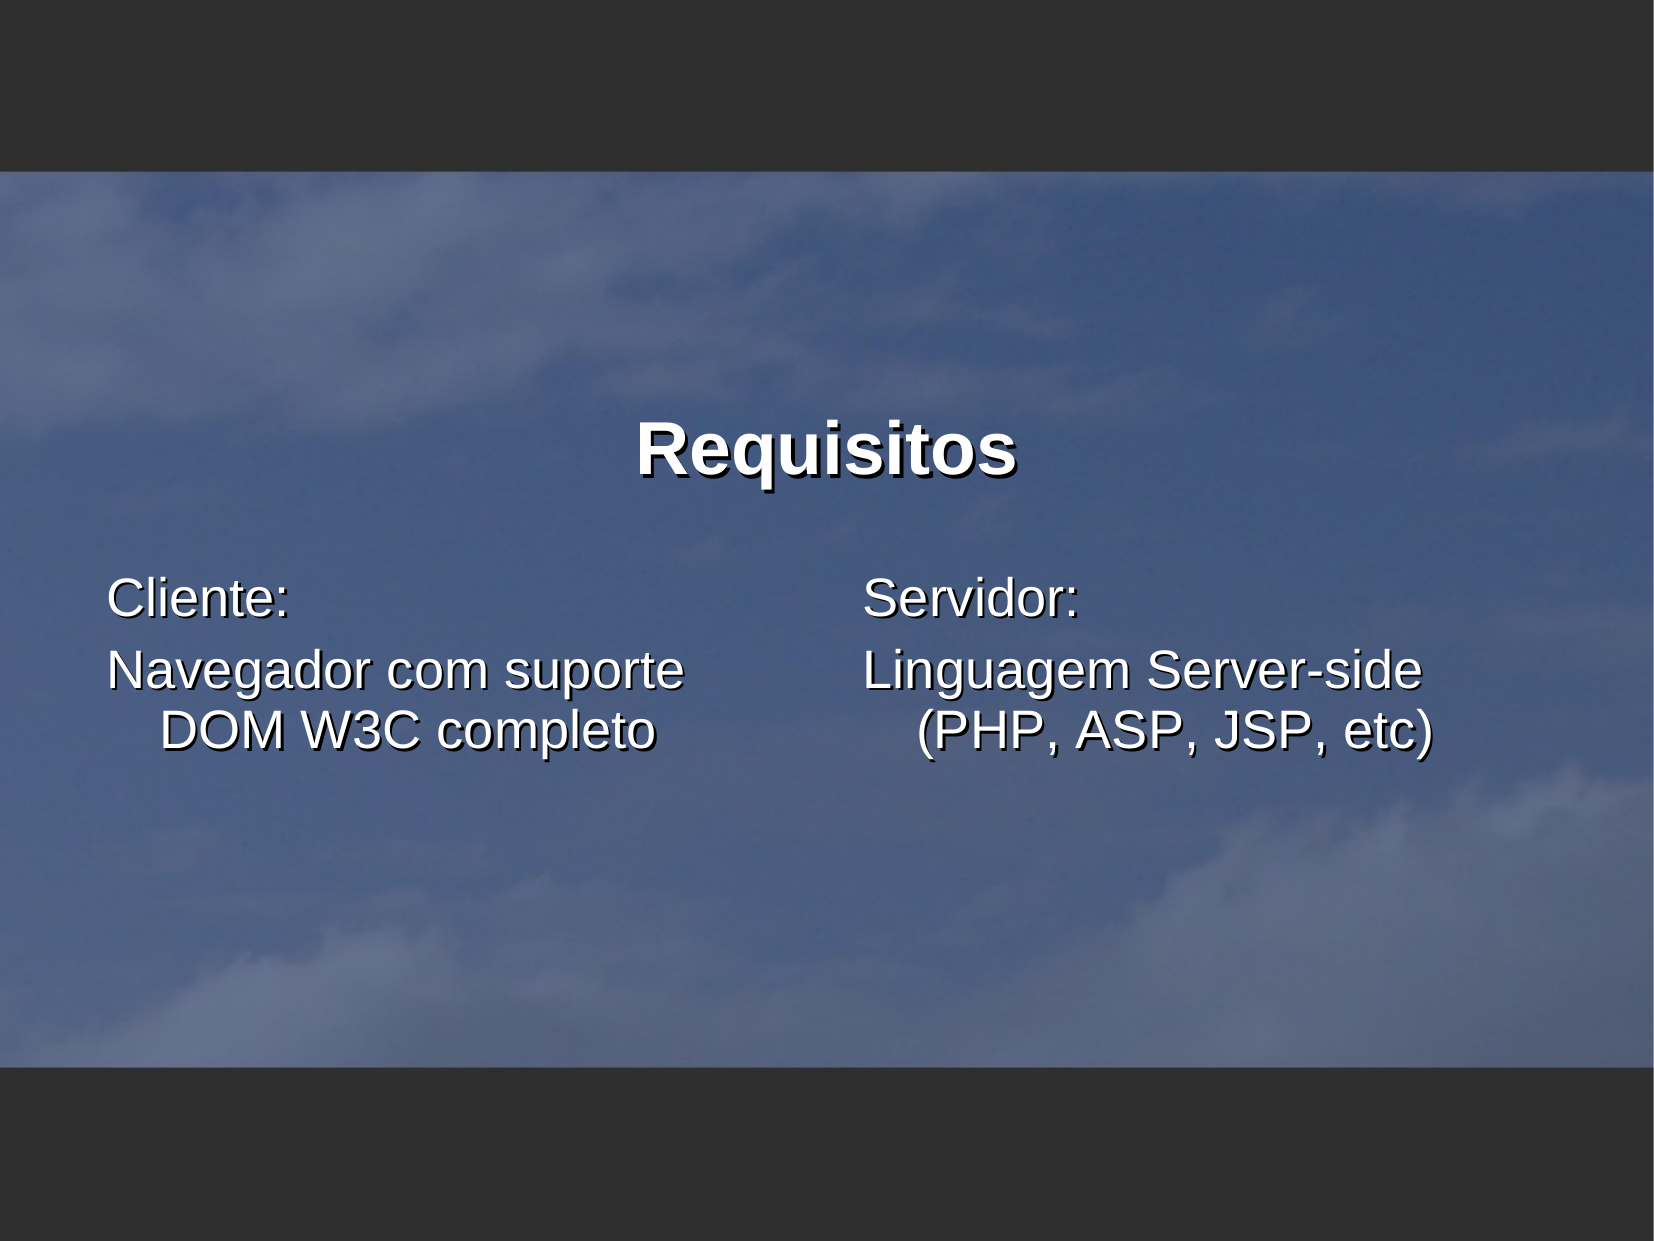

# Requisitos
Cliente:
Navegador com suporte DOM W3C completo
Servidor:
Linguagem Server-side (PHP, ASP, JSP, etc)